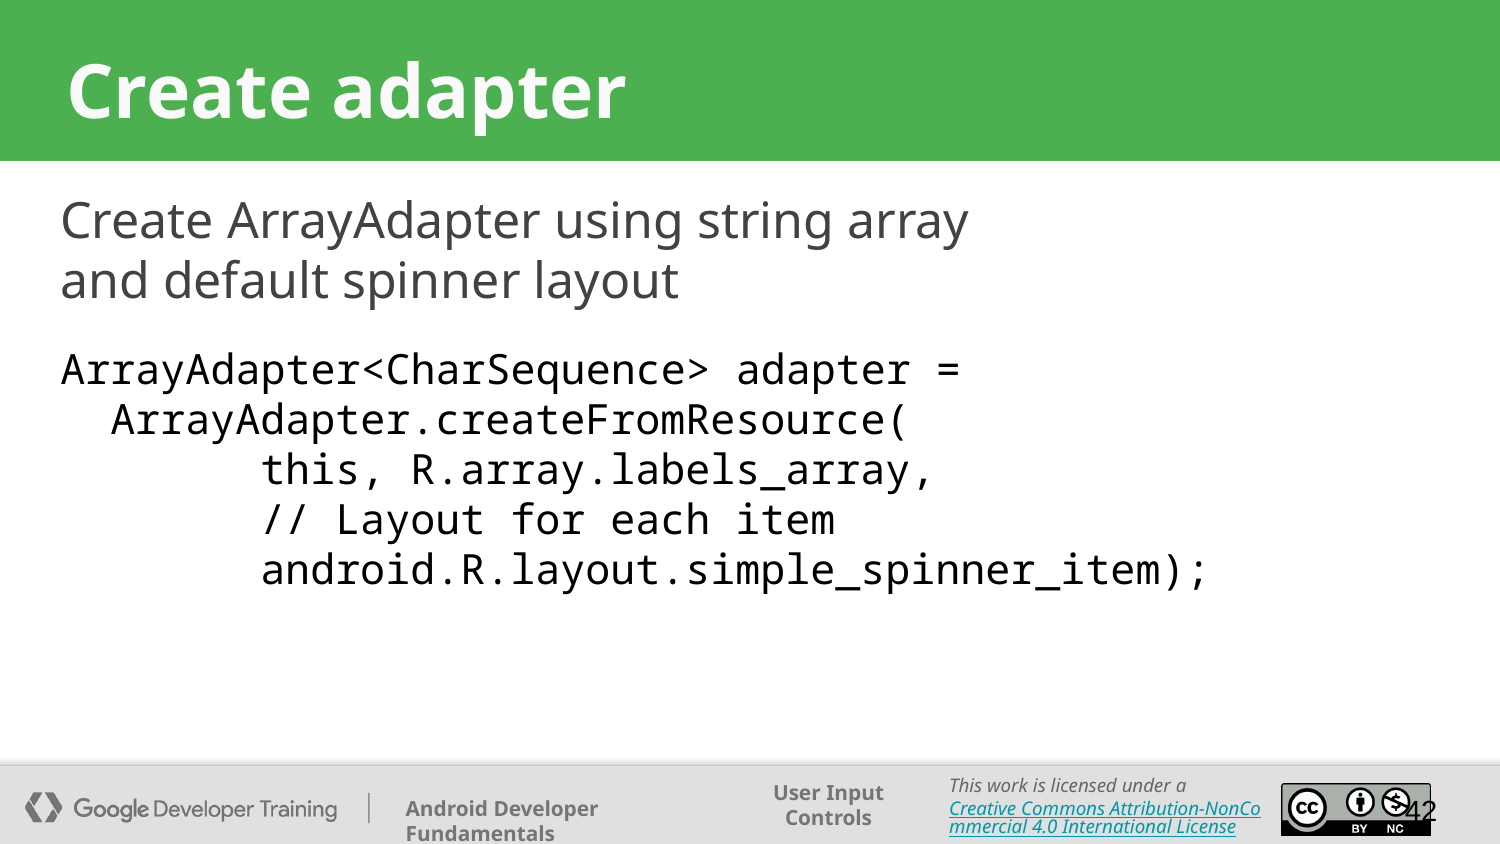

# Create adapter
Create ArrayAdapter using string array
and default spinner layout
ArrayAdapter<CharSequence> adapter =
 ArrayAdapter.createFromResource(
 this, R.array.labels_array,
 // Layout for each item
 android.R.layout.simple_spinner_item);